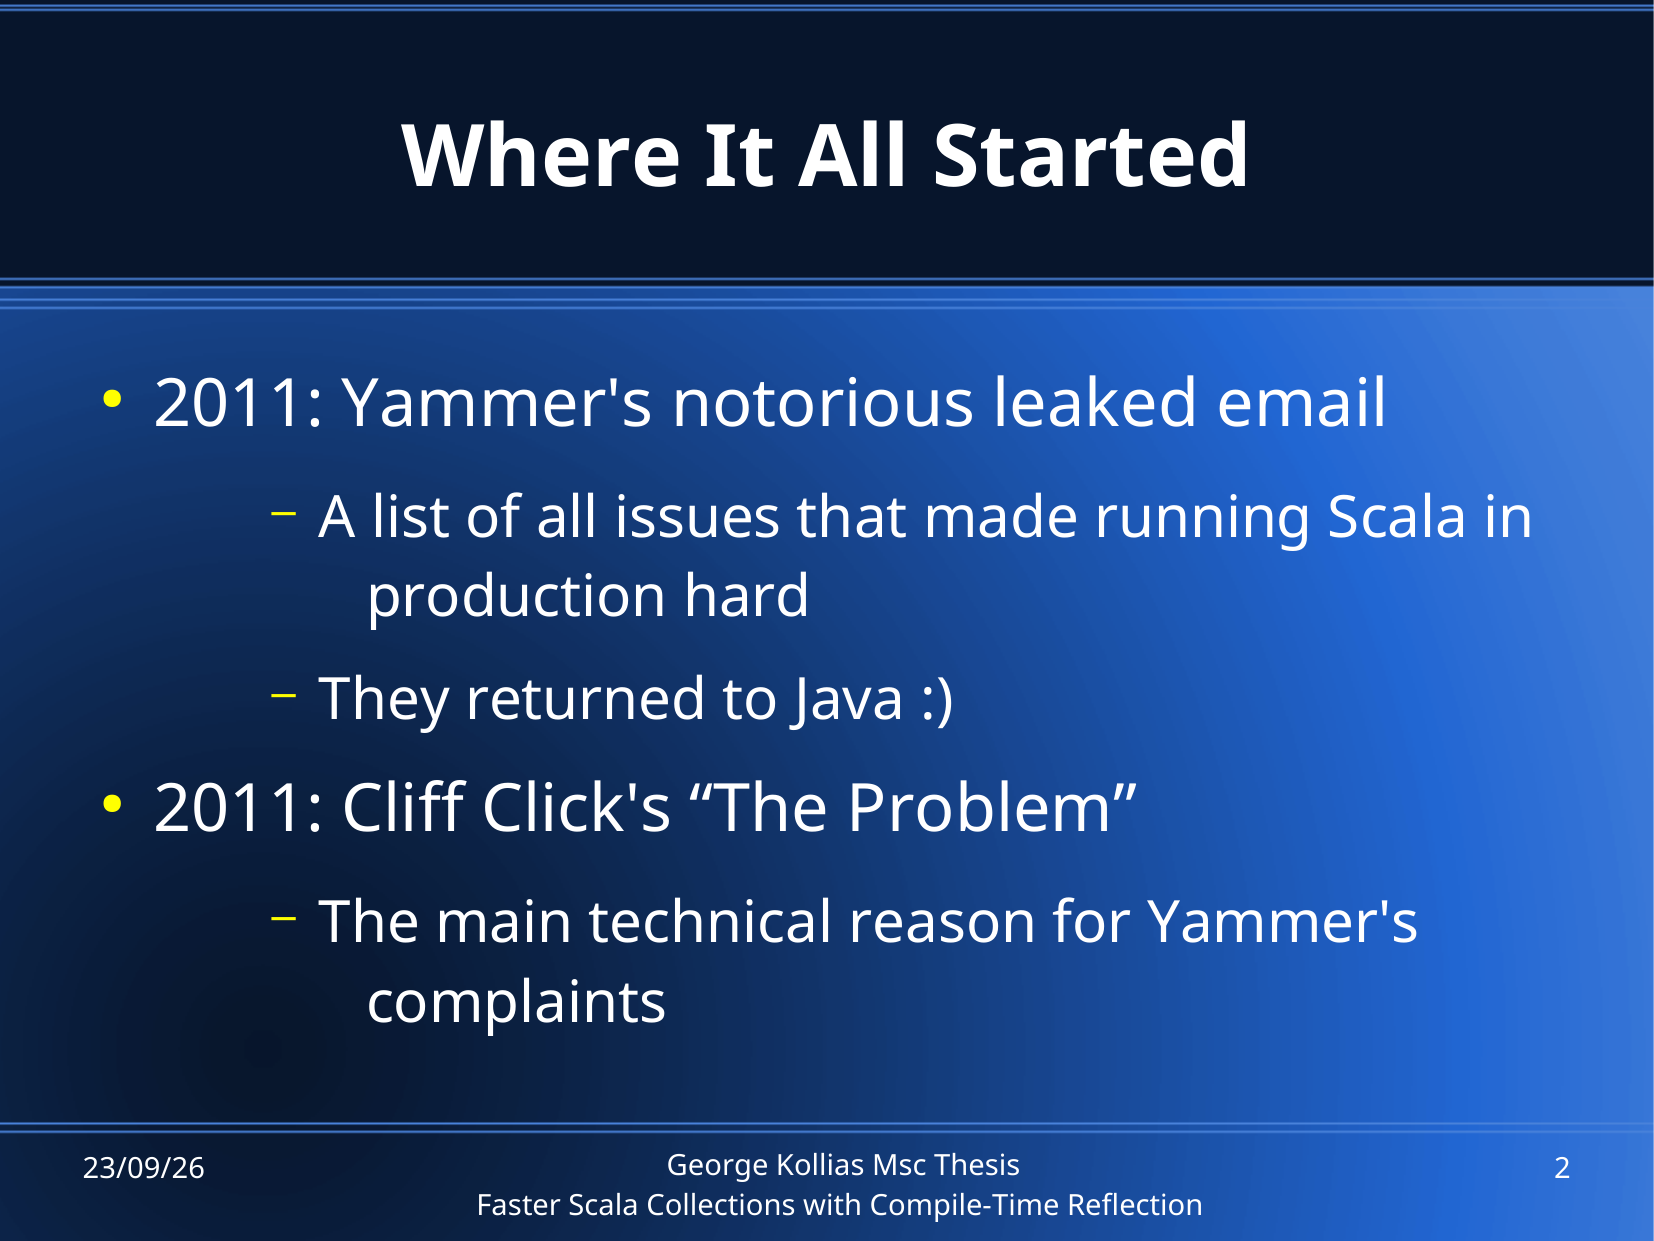

# Where It All Started
2011: Yammer's notorious leaked email
A list of all issues that made running Scala in production hard
They returned to Java :)
2011: Cliff Click's “The Problem”
The main technical reason for Yammer's complaints
2